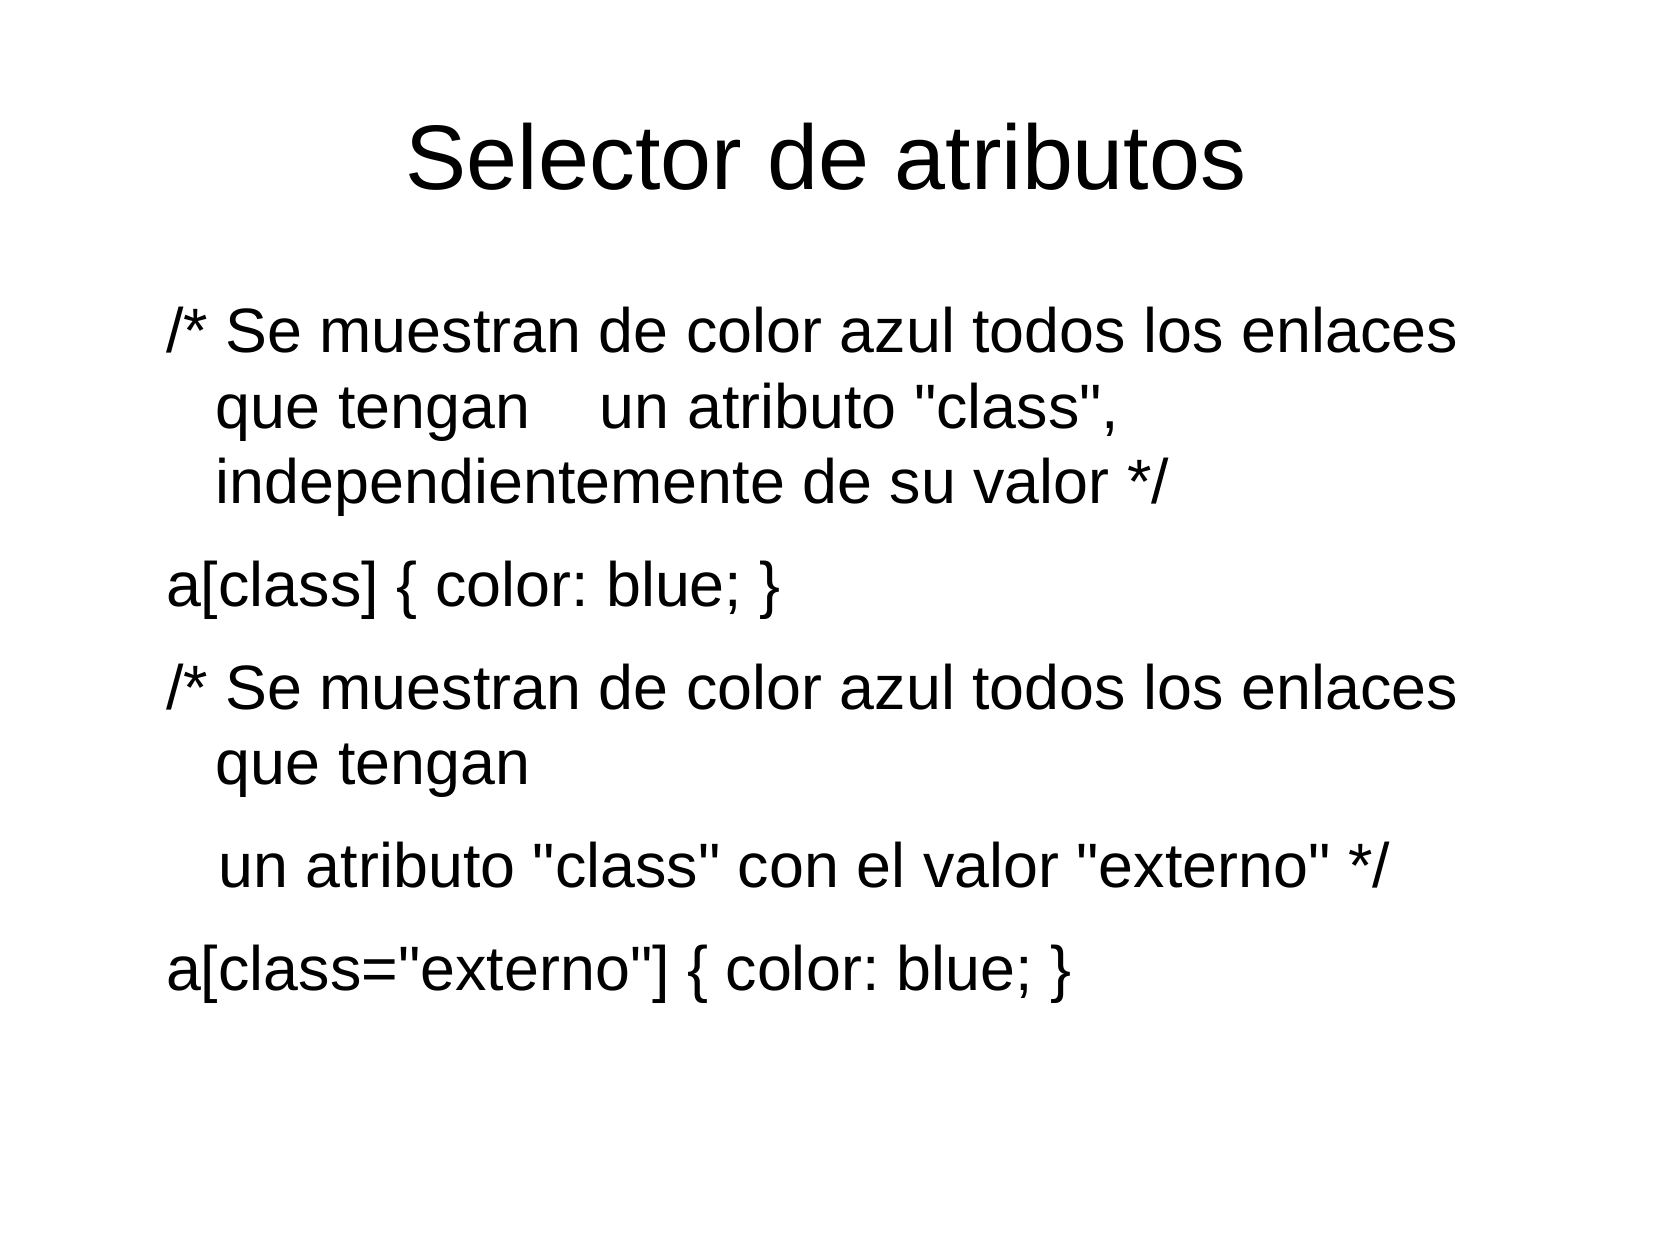

# Selector de atributos
/* Se muestran de color azul todos los enlaces que tengan un atributo "class", independientemente de su valor */
a[class] { color: blue; }
/* Se muestran de color azul todos los enlaces que tengan
 un atributo "class" con el valor "externo" */
a[class="externo"] { color: blue; }